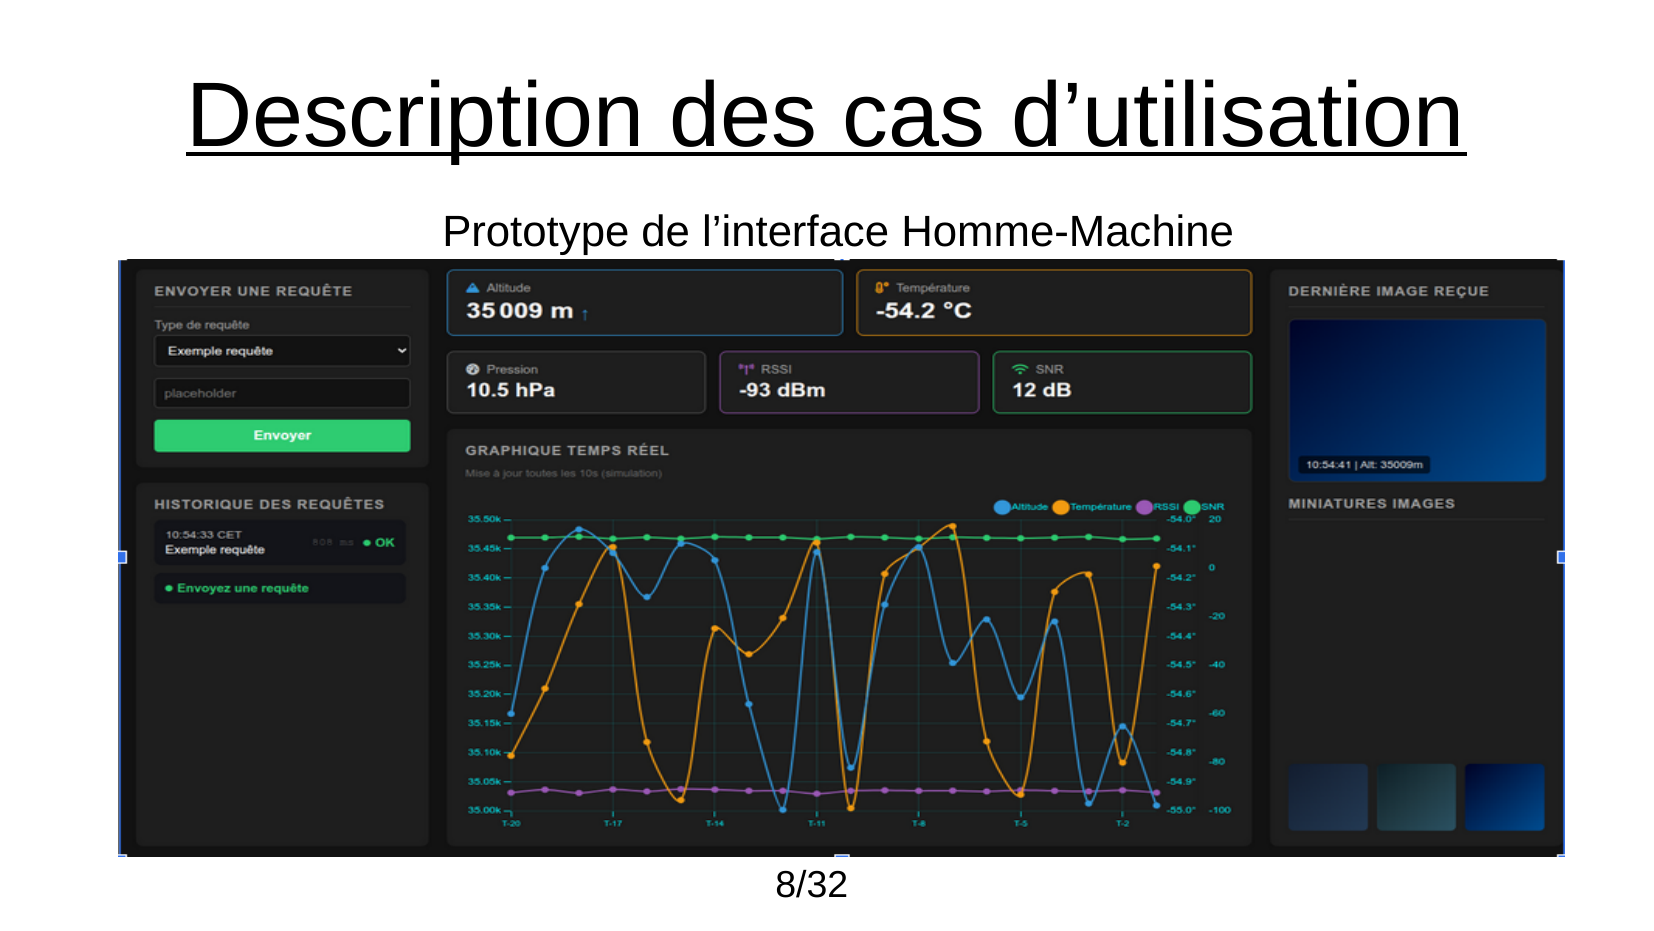

# Description des cas d’utilisation
Prototype de l’interface Homme-Machine